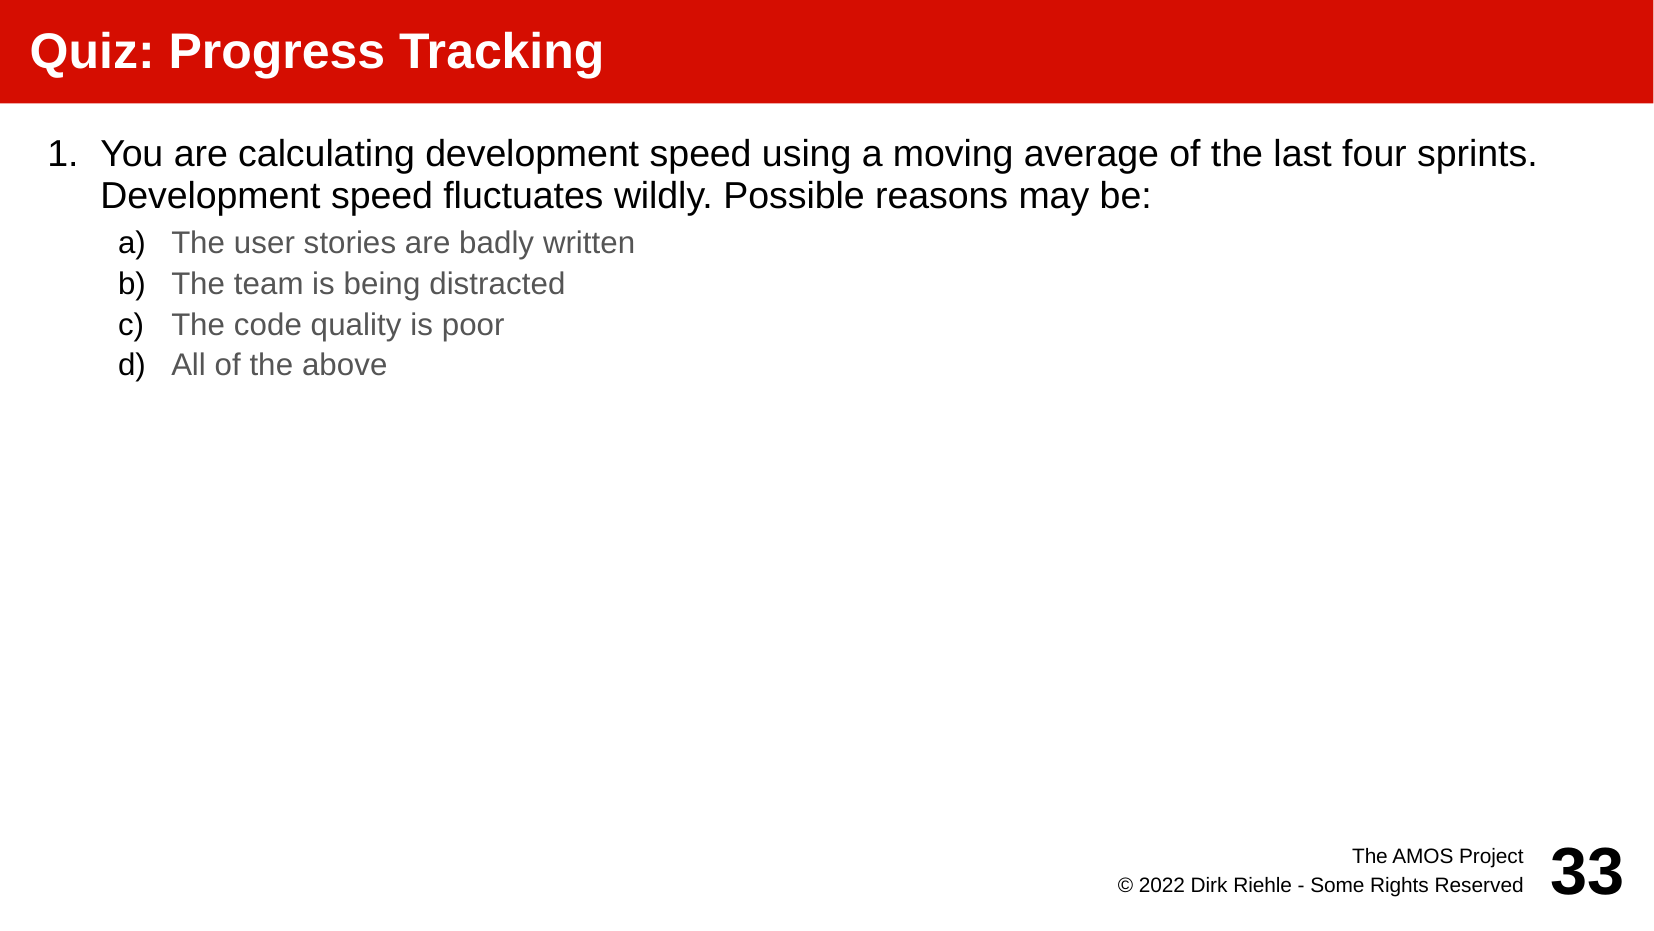

# Quiz: Progress Tracking
You are calculating development speed using a moving average of the last four sprints. Development speed fluctuates wildly. Possible reasons may be:
The user stories are badly written
The team is being distracted
The code quality is poor
All of the above
The AMOS Project
33
© 2022 Dirk Riehle - Some Rights Reserved